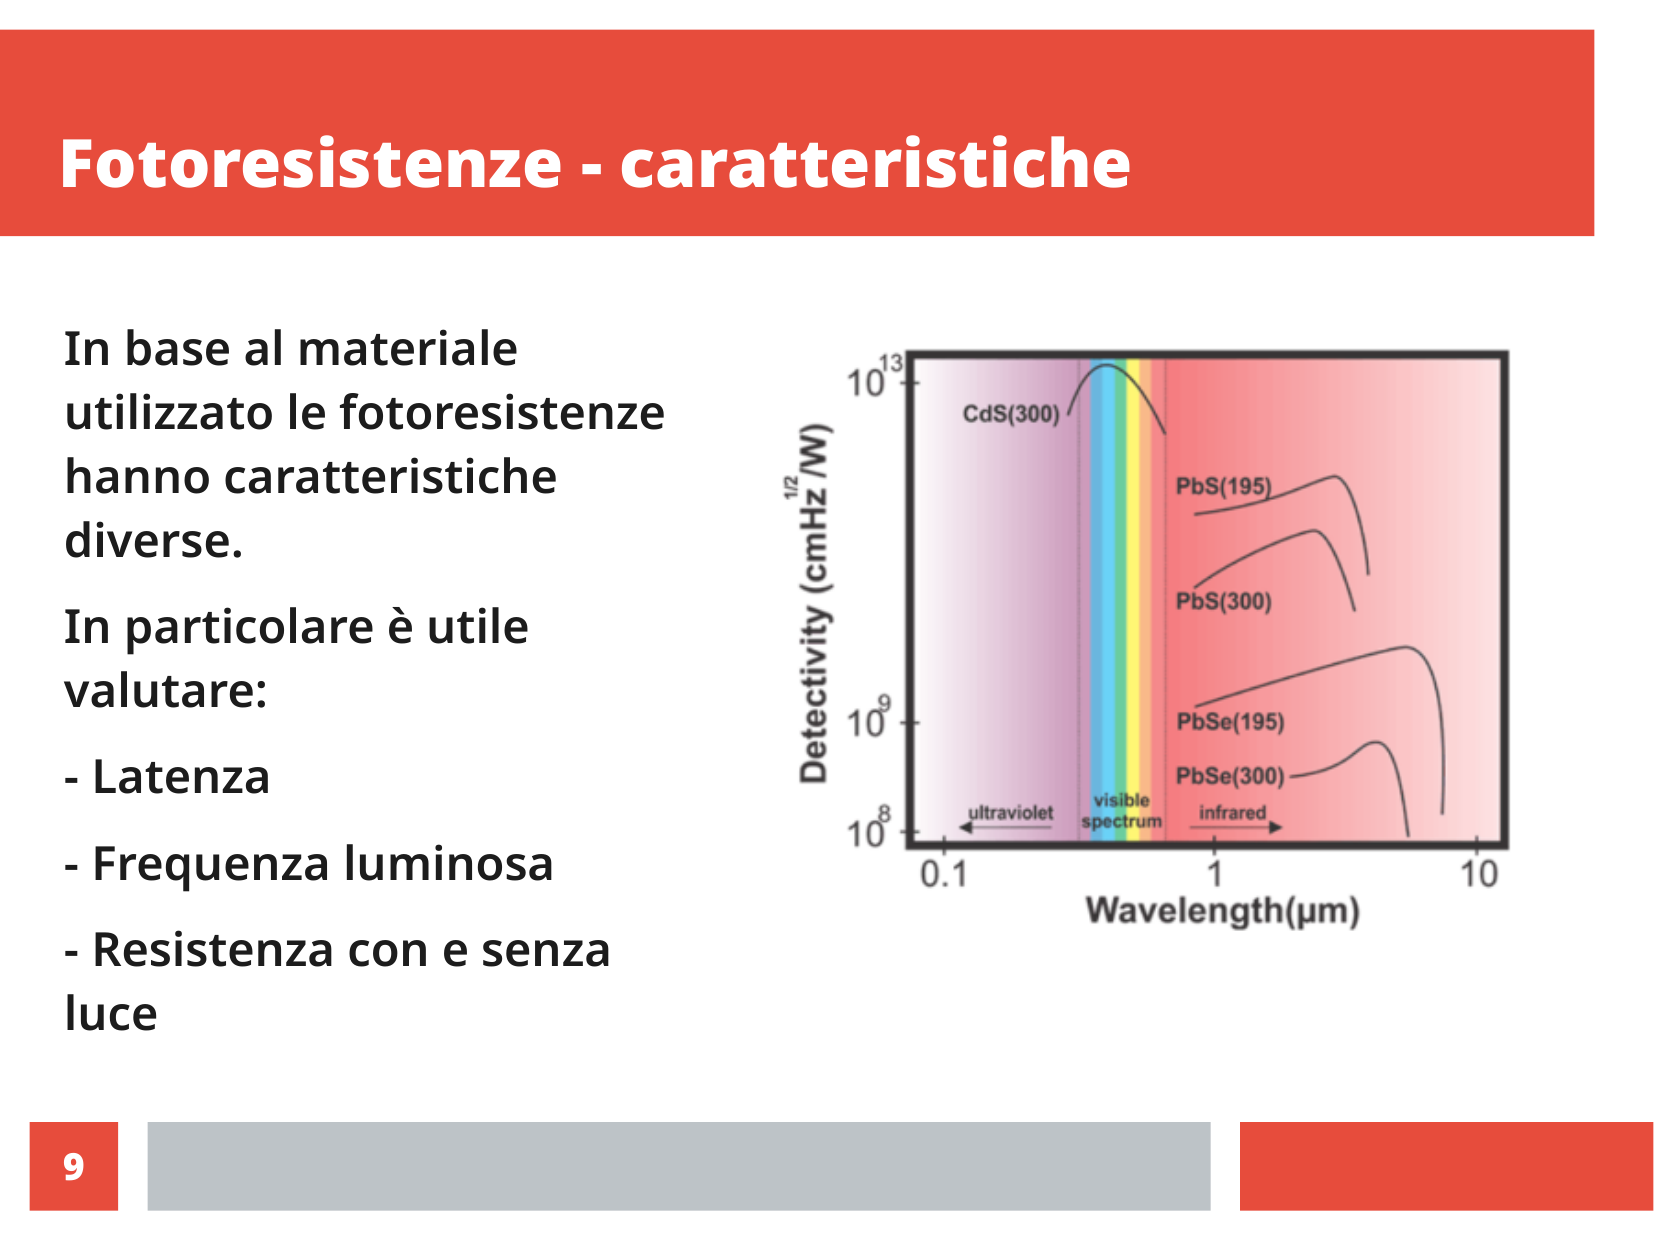

# Fotoresistenze - caratteristiche
In base al materiale utilizzato le fotoresistenze hanno caratteristiche diverse.
In particolare è utile valutare:
- Latenza
- Frequenza luminosa
- Resistenza con e senza luce
9